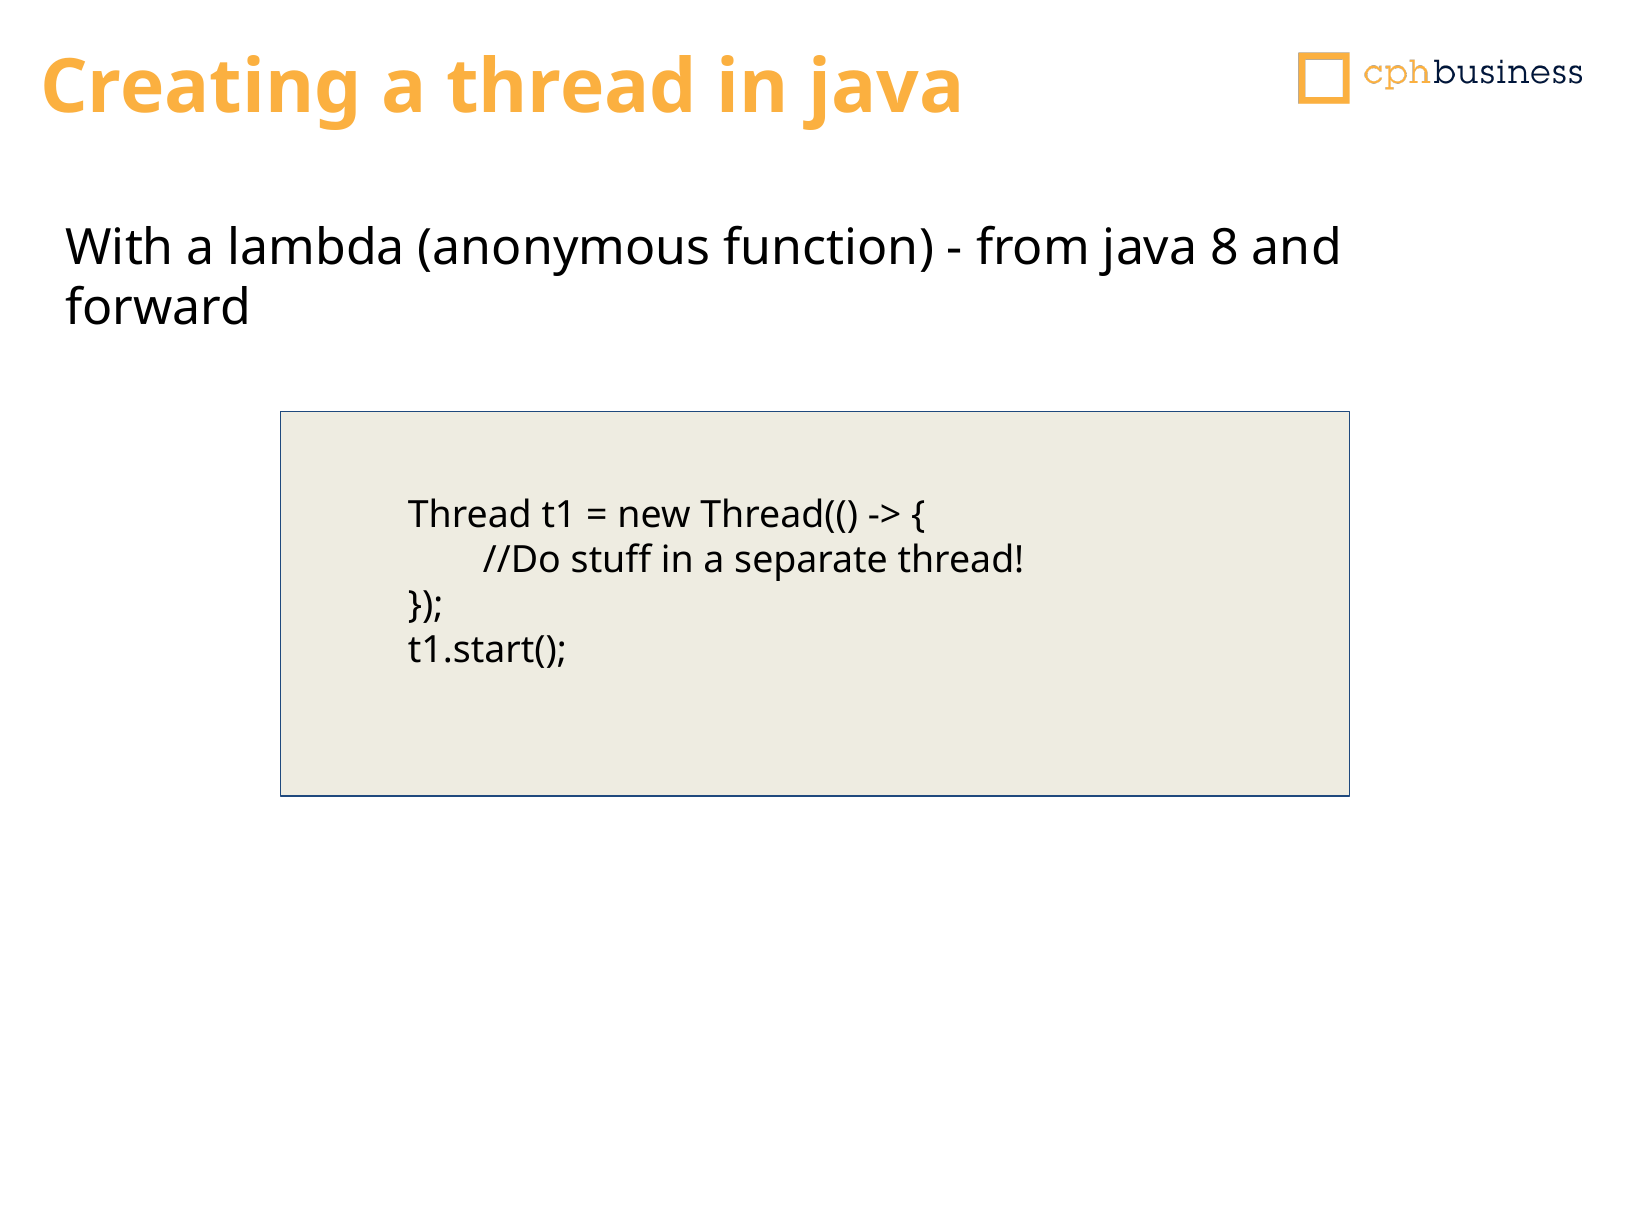

Creating a thread in java
With a lambda (anonymous function) - from java 8 and forward
Thread t1 = new Thread(() -> {
	//Do stuff in a separate thread!
});
t1.start();